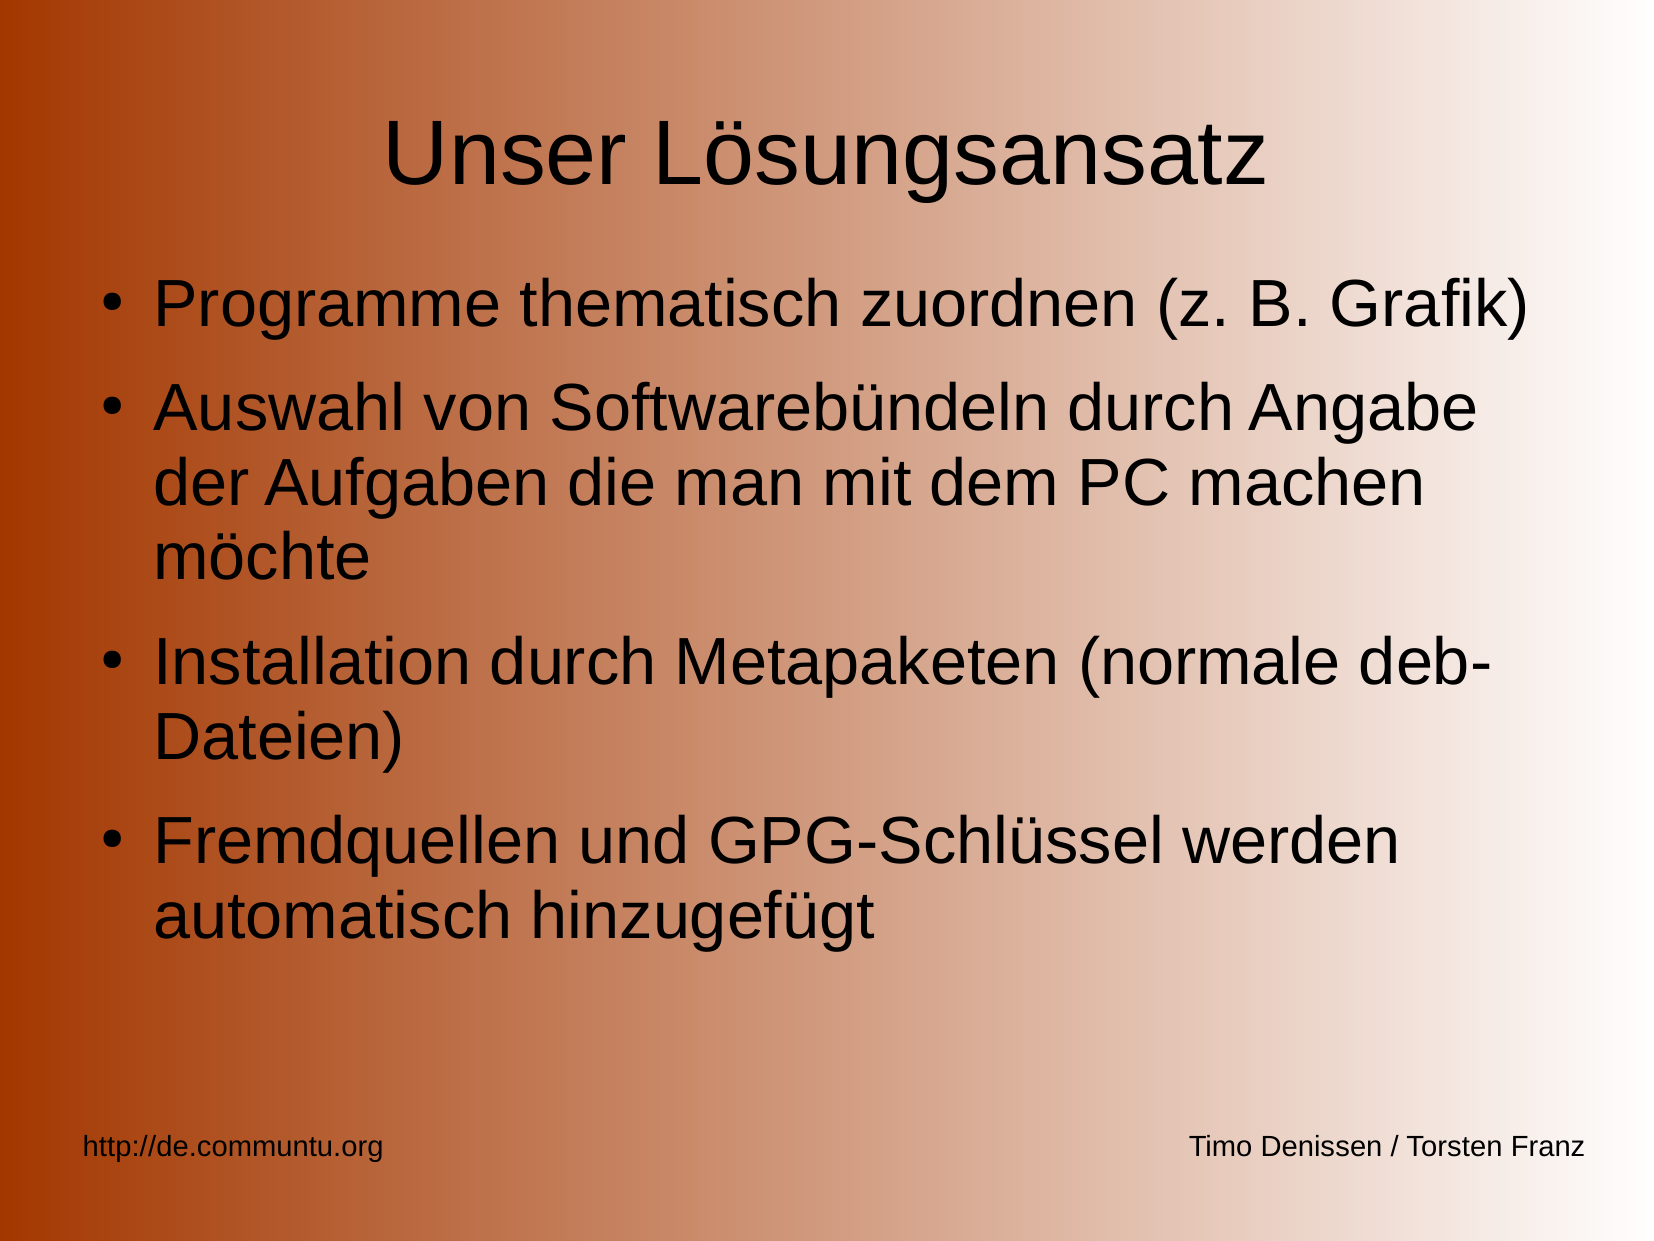

# Unser Lösungsansatz
Programme thematisch zuordnen (z. B. Grafik)
Auswahl von Softwarebündeln durch Angabe der Aufgaben die man mit dem PC machen möchte
Installation durch Metapaketen (normale deb-Dateien)
Fremdquellen und GPG-Schlüssel werden automatisch hinzugefügt